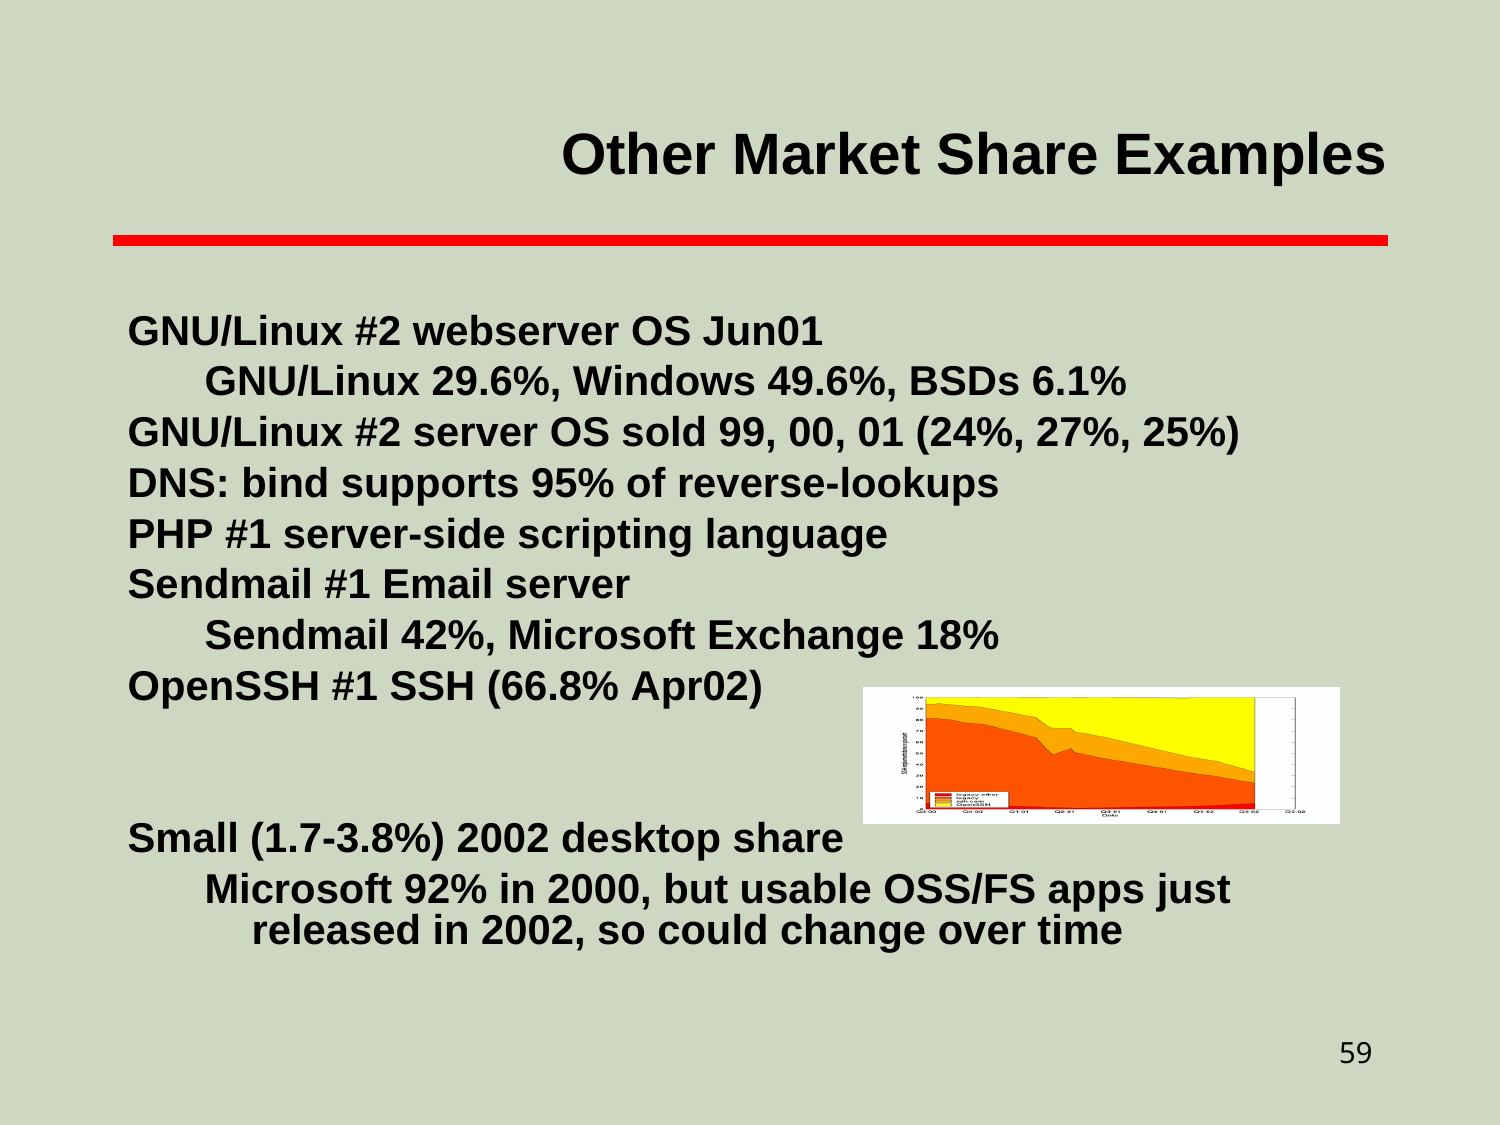

# Other Market Share Examples
GNU/Linux #2 webserver OS Jun01
GNU/Linux 29.6%, Windows 49.6%, BSDs 6.1%
GNU/Linux #2 server OS sold 99, 00, 01 (24%, 27%, 25%)
DNS: bind supports 95% of reverse-lookups
PHP #1 server-side scripting language
Sendmail #1 Email server
Sendmail 42%, Microsoft Exchange 18%
OpenSSH #1 SSH (66.8% Apr02)
Small (1.7-3.8%) 2002 desktop share
Microsoft 92% in 2000, but usable OSS/FS apps just released in 2002, so could change over time